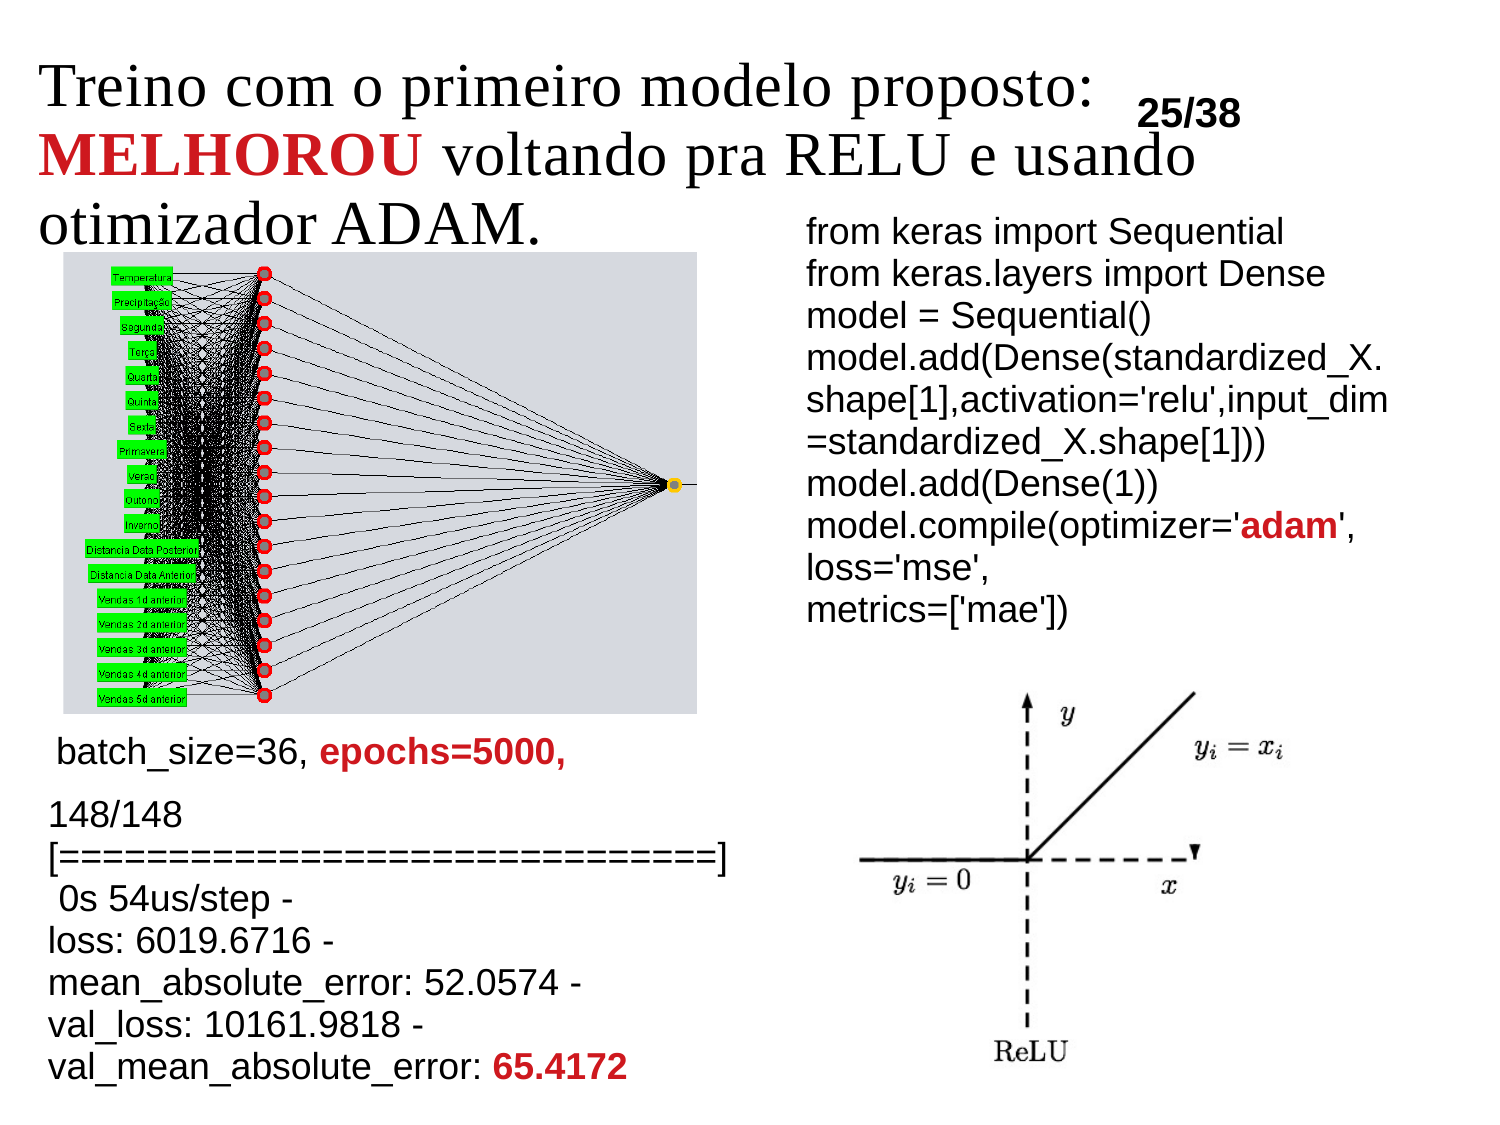

Treino com o primeiro modelo proposto: MELHOROU voltando pra RELU e usando otimizador ADAM.
25/38
from keras import Sequential
from keras.layers import Dense
model = Sequential()
model.add(Dense(standardized_X.shape[1],activation='relu',input_dim=standardized_X.shape[1]))
model.add(Dense(1))
model.compile(optimizer='adam',
loss='mse',
metrics=['mae'])
batch_size=36, epochs=5000,
148/148 [==============================]
 0s 54us/step -
loss: 6019.6716 -
mean_absolute_error: 52.0574 -
val_loss: 10161.9818 - val_mean_absolute_error: 65.4172